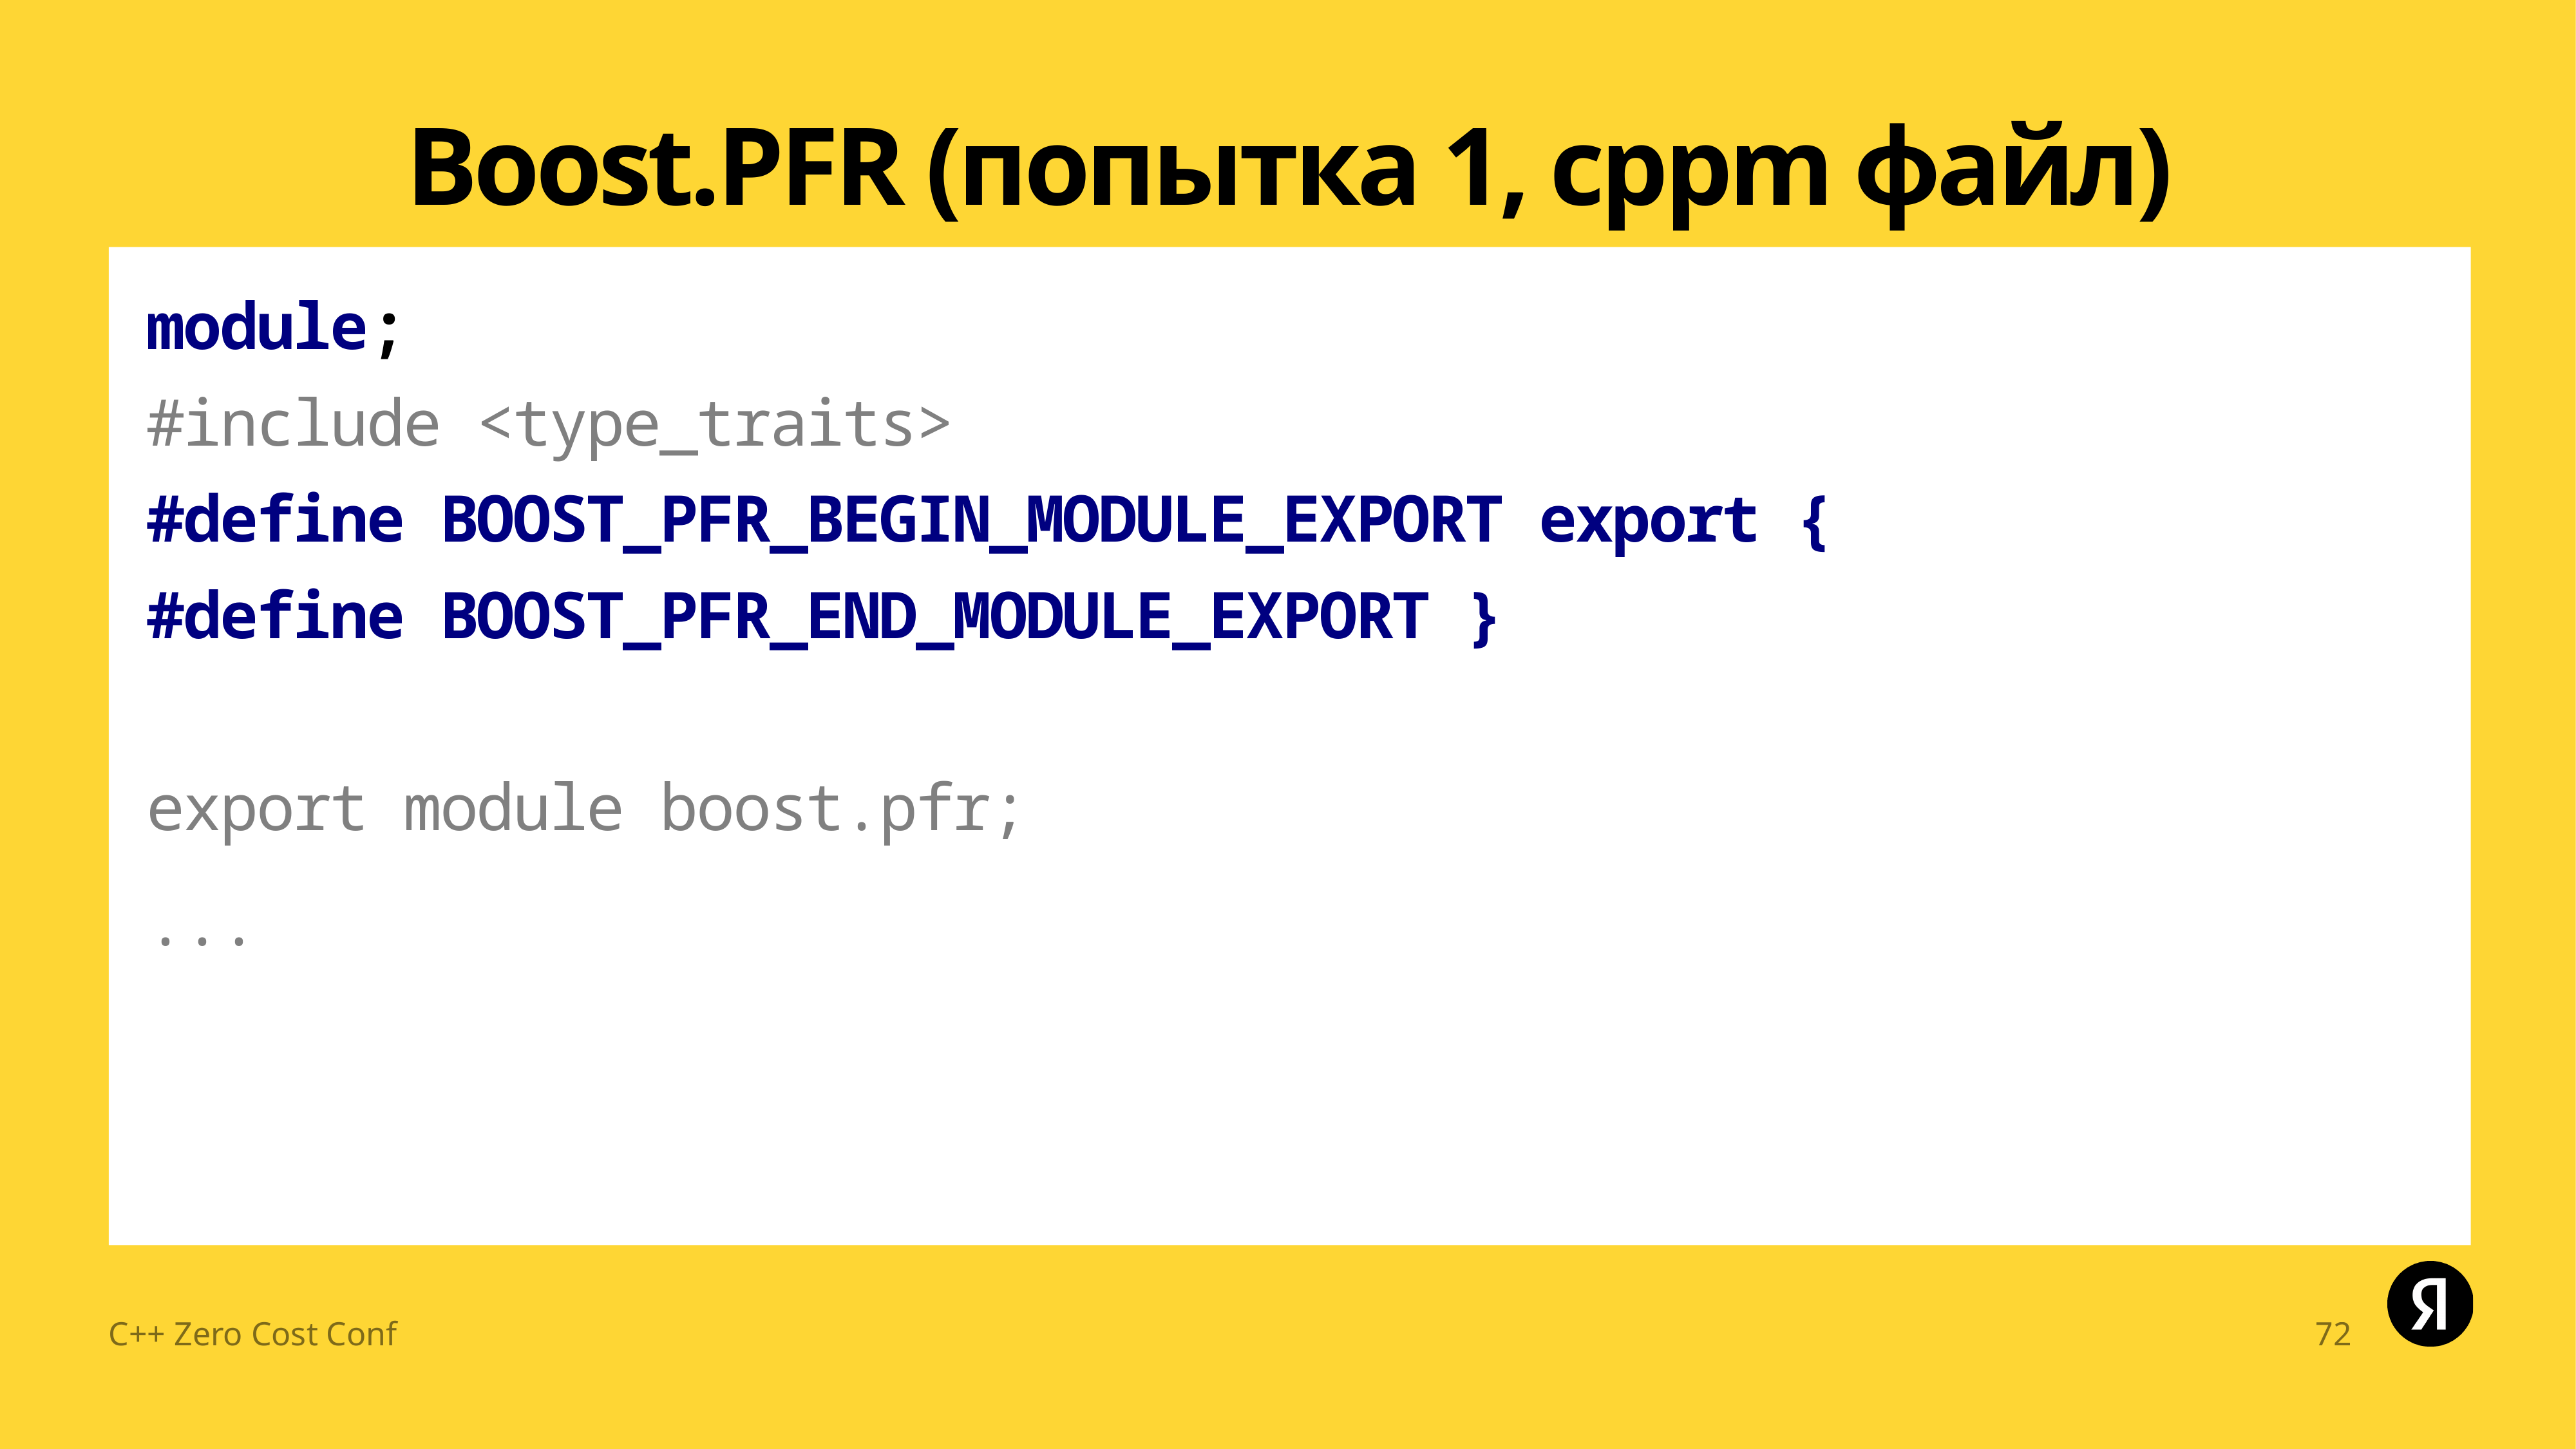

Boost.PFR (попытка 1, cppm файл)
# module;
#include <type_traits>
#define BOOST_PFR_BEGIN_MODULE_EXPORT export {
#define BOOST_PFR_END_MODULE_EXPORT }
export module boost.pfr;
...
C++ Zero Cost Conf
72